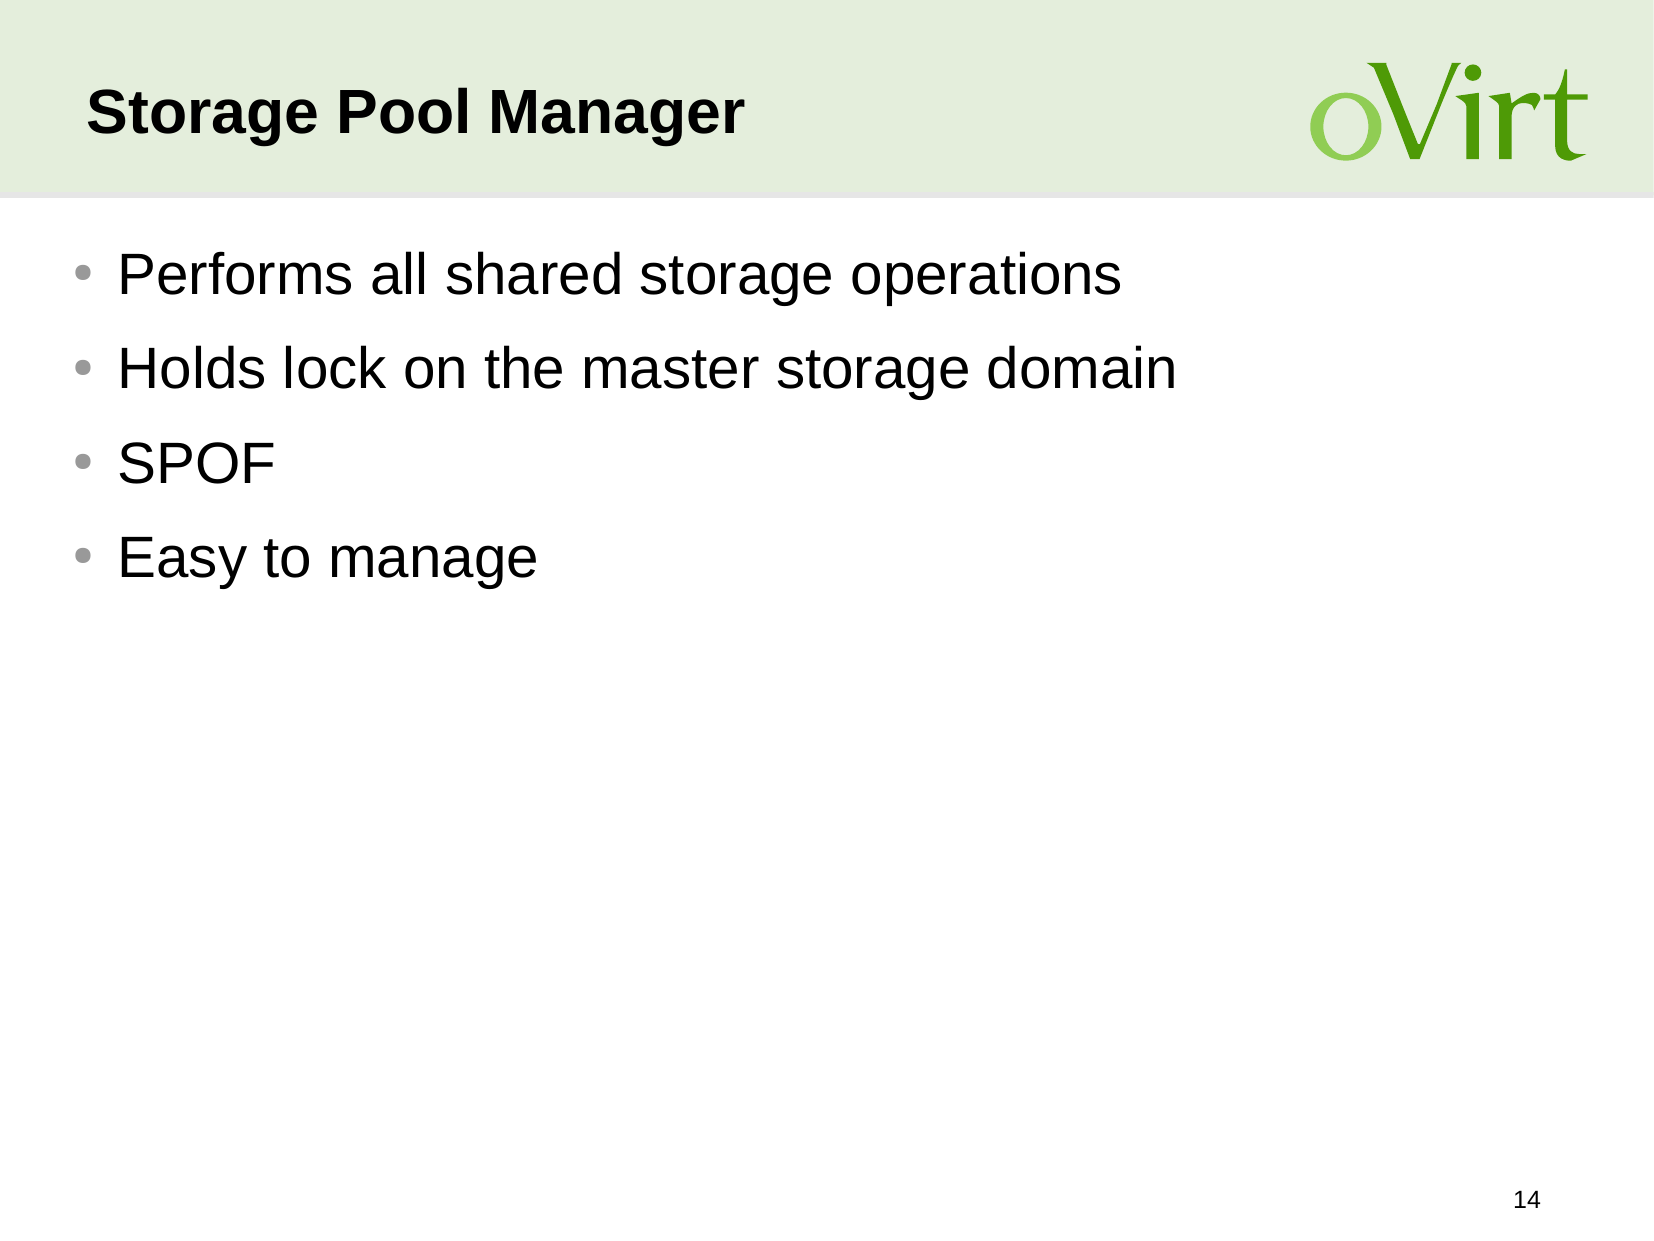

# Storage Pool Manager
Performs all shared storage operations
Holds lock on the master storage domain
SPOF
Easy to manage